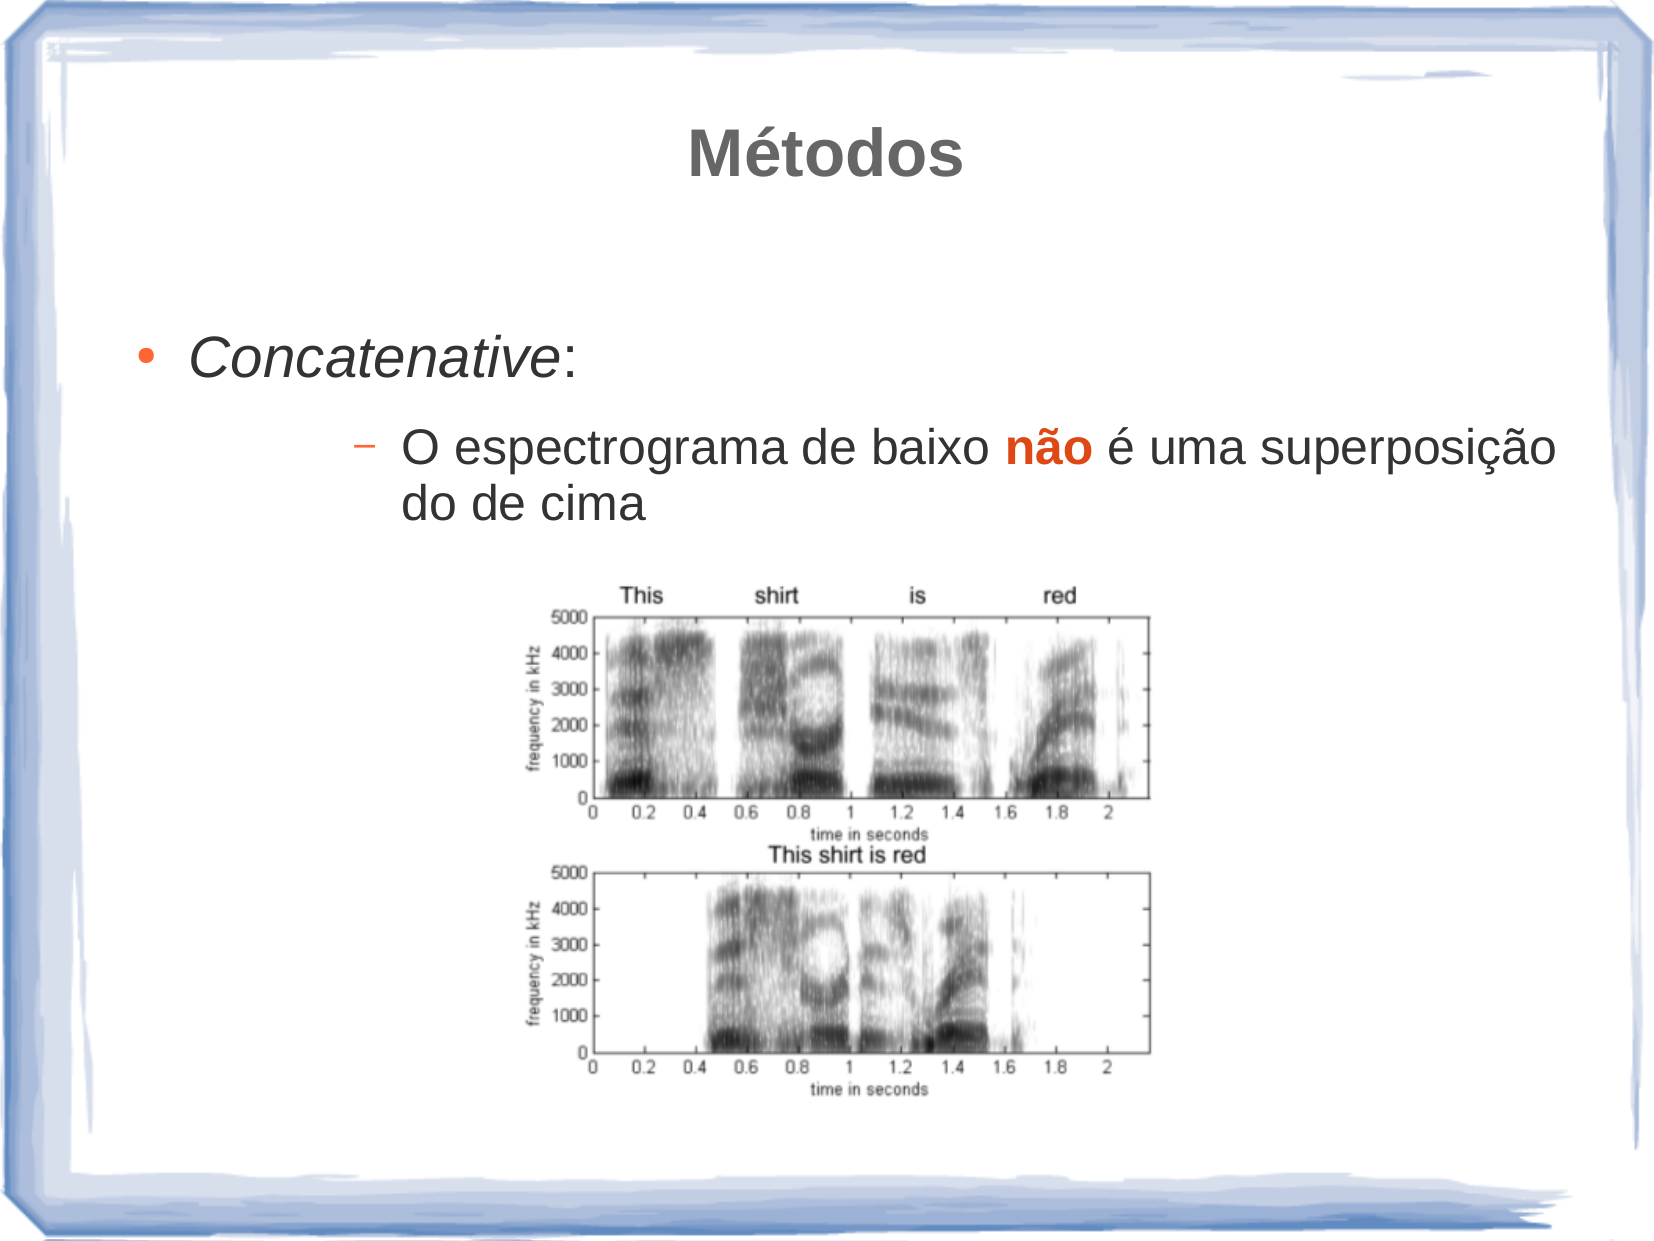

# Métodos
Concatenative:
O espectrograma de baixo não é uma superposição do de cima